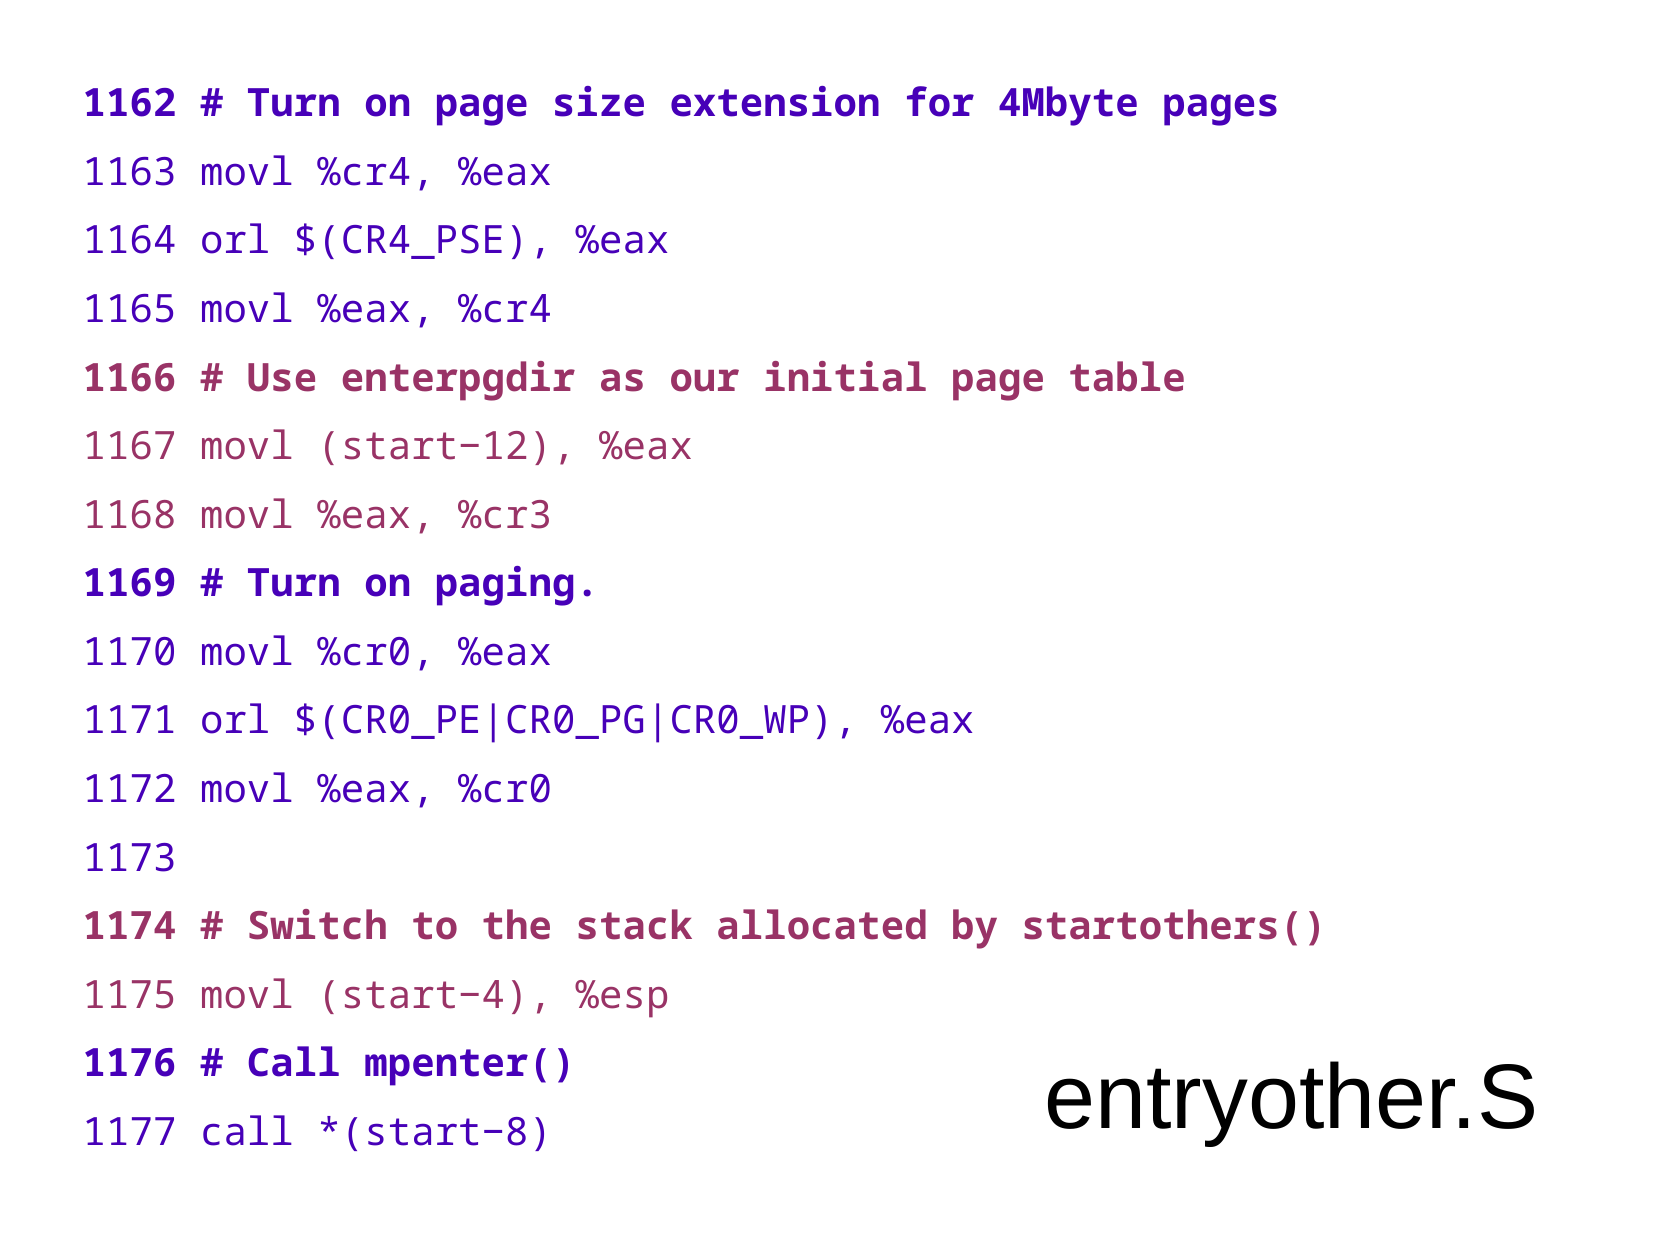

# 1162 # Turn on page size extension for 4Mbyte pages
1163 movl %cr4, %eax
1164 orl $(CR4_PSE), %eax
1165 movl %eax, %cr4
1166 # Use enterpgdir as our initial page table
1167 movl (start−12), %eax
1168 movl %eax, %cr3
1169 # Turn on paging.
1170 movl %cr0, %eax
1171 orl $(CR0_PE|CR0_PG|CR0_WP), %eax
1172 movl %eax, %cr0
1173
1174 # Switch to the stack allocated by startothers()
1175 movl (start−4), %esp
1176 # Call mpenter()
1177 call *(start−8)
entryother.S